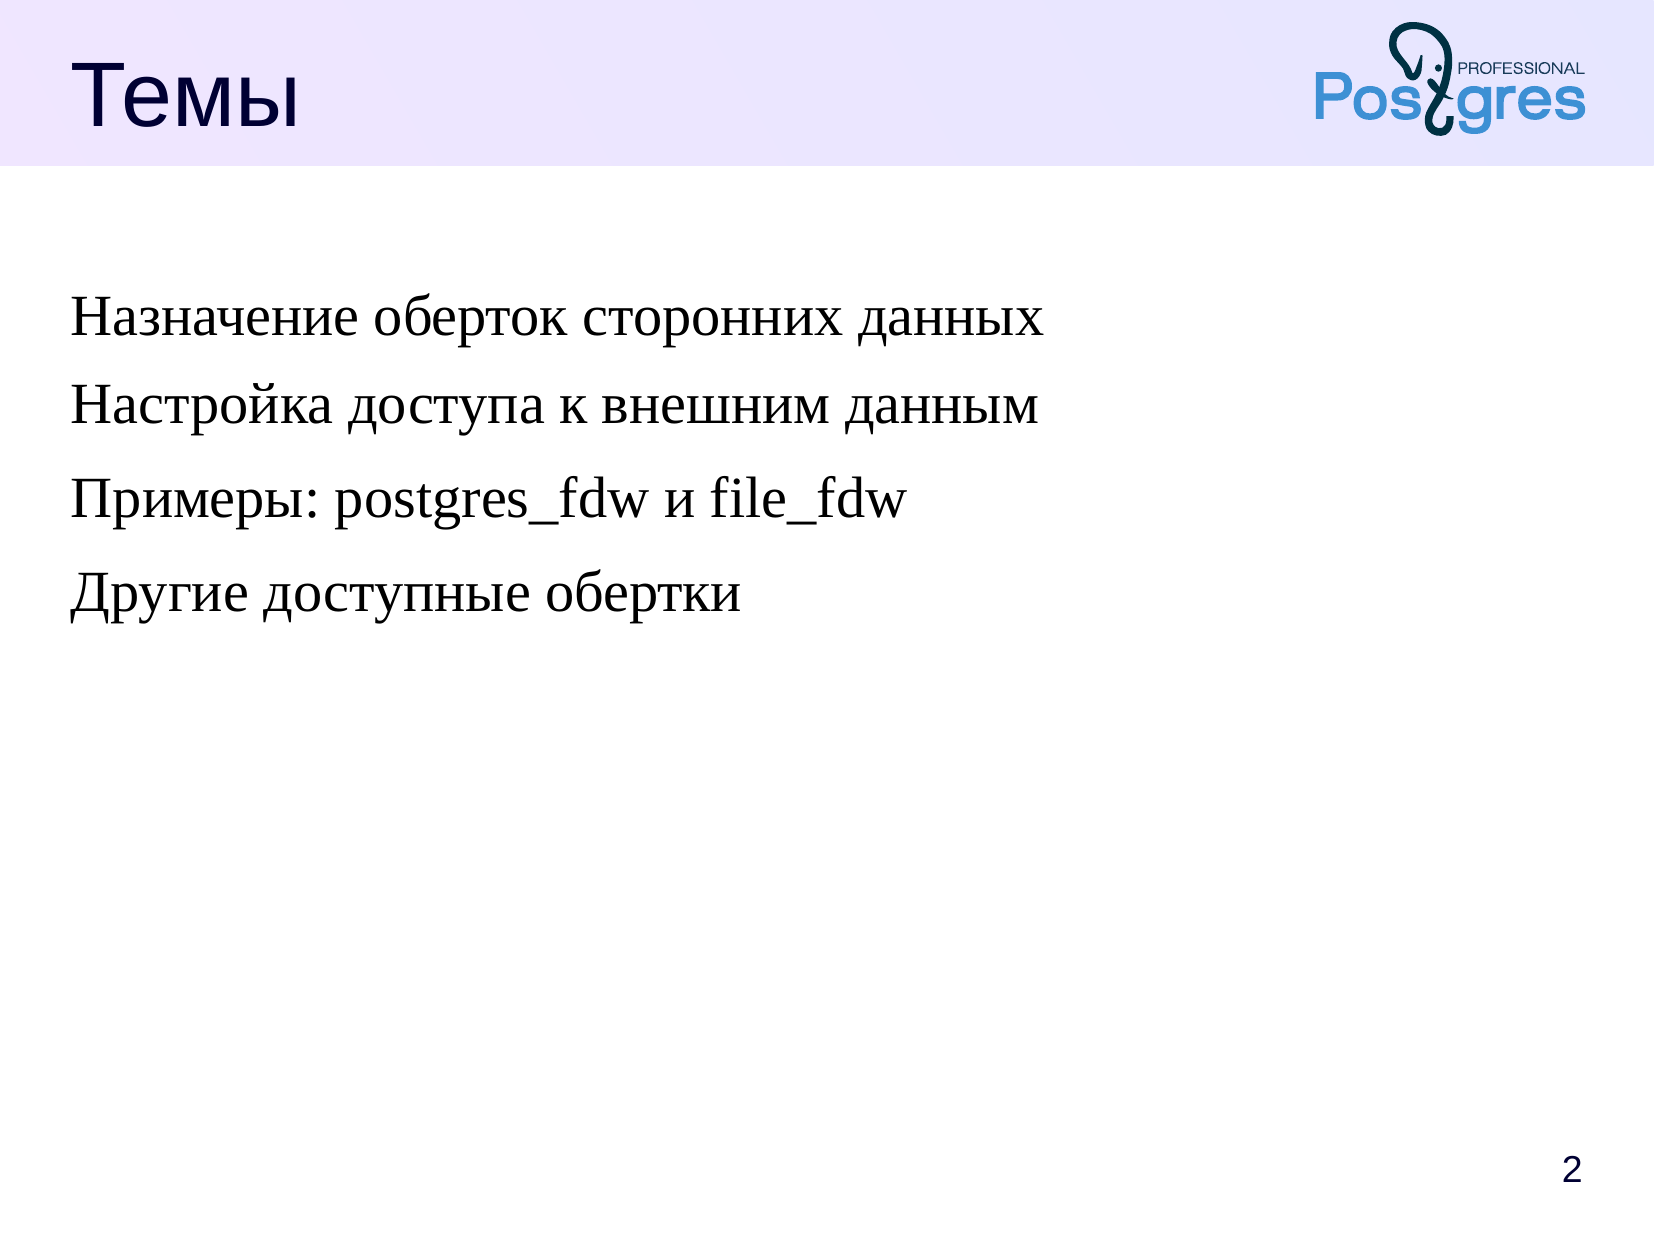

# Темы
Назначение оберток сторонних данных
Настройка доступа к внешним данным
Примеры: postgres_fdw и file_fdw
Другие доступные обертки